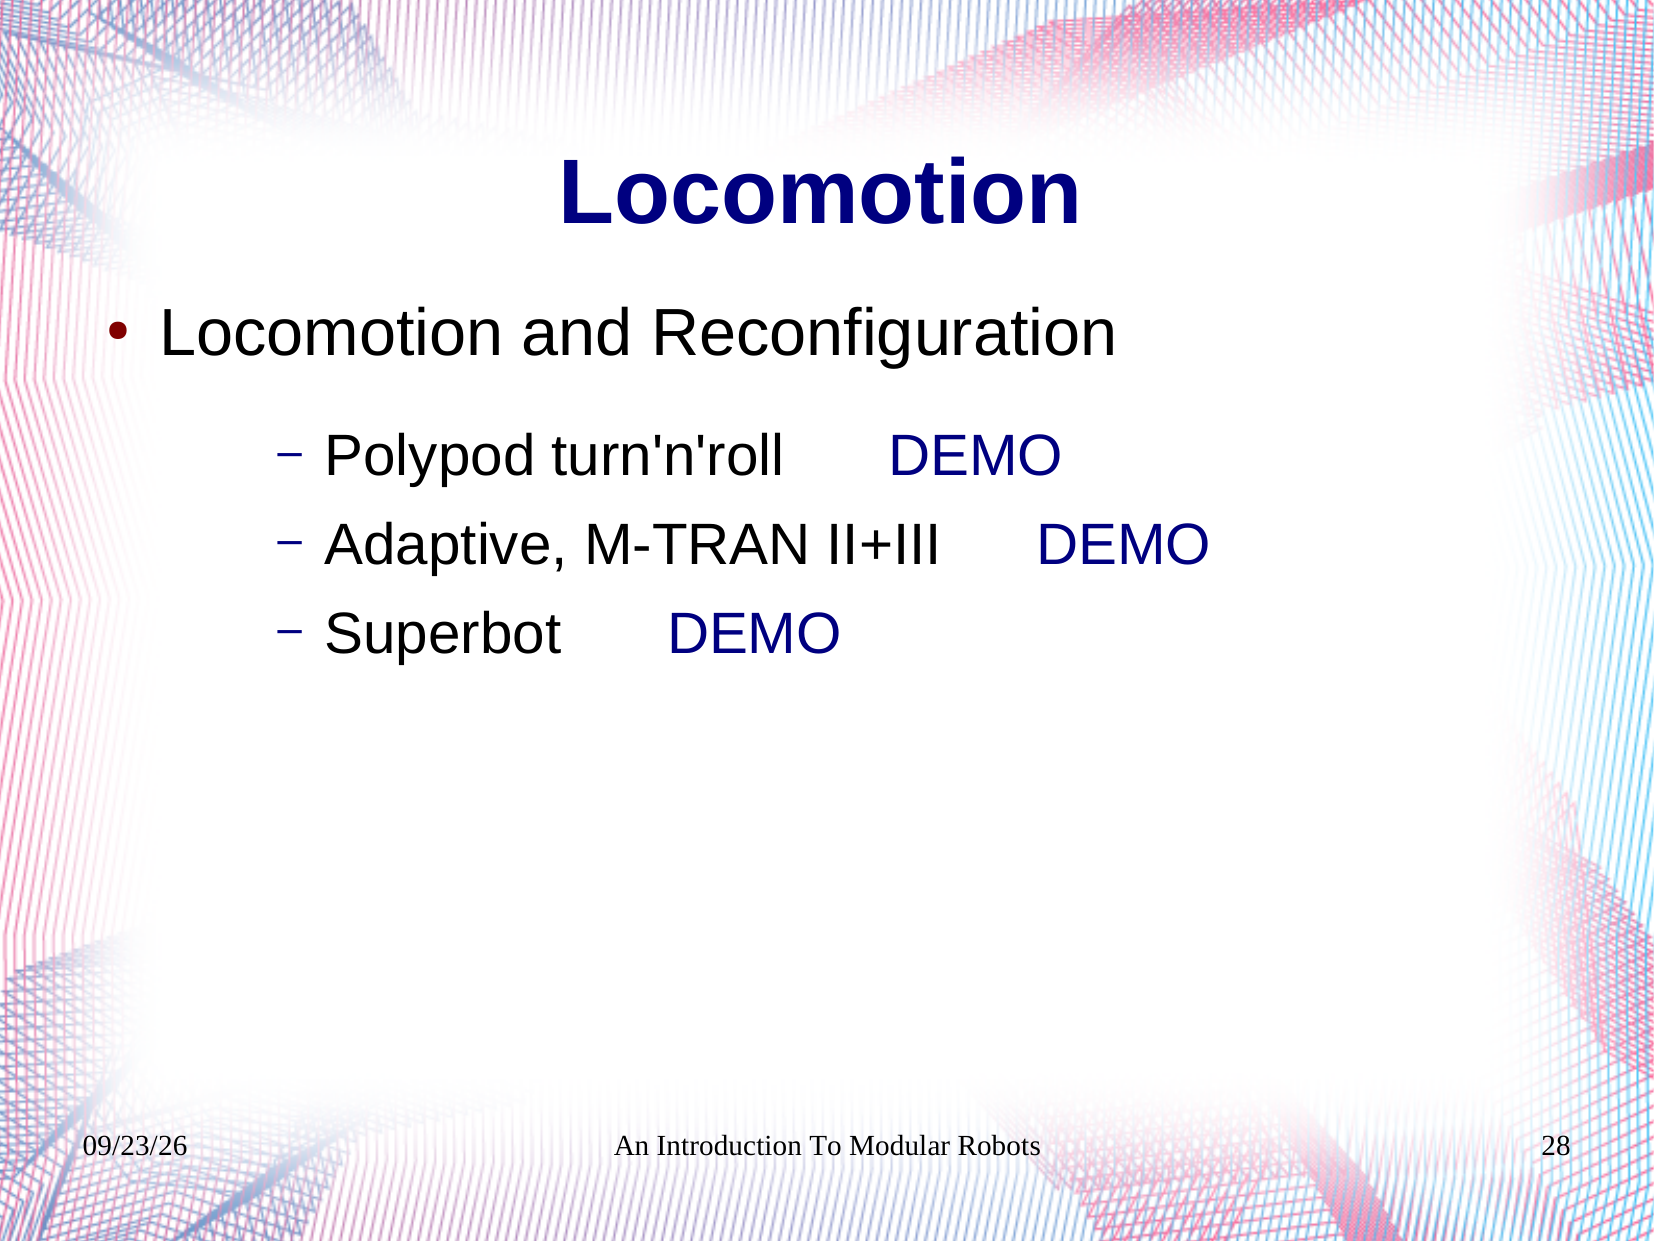

# Locomotion
Locomotion and Reconfiguration
Polypod turn'n'roll		DEMO
Adaptive, M-TRAN II+III		DEMO
Superbot		DEMO
An Introduction To Modular Robots
28